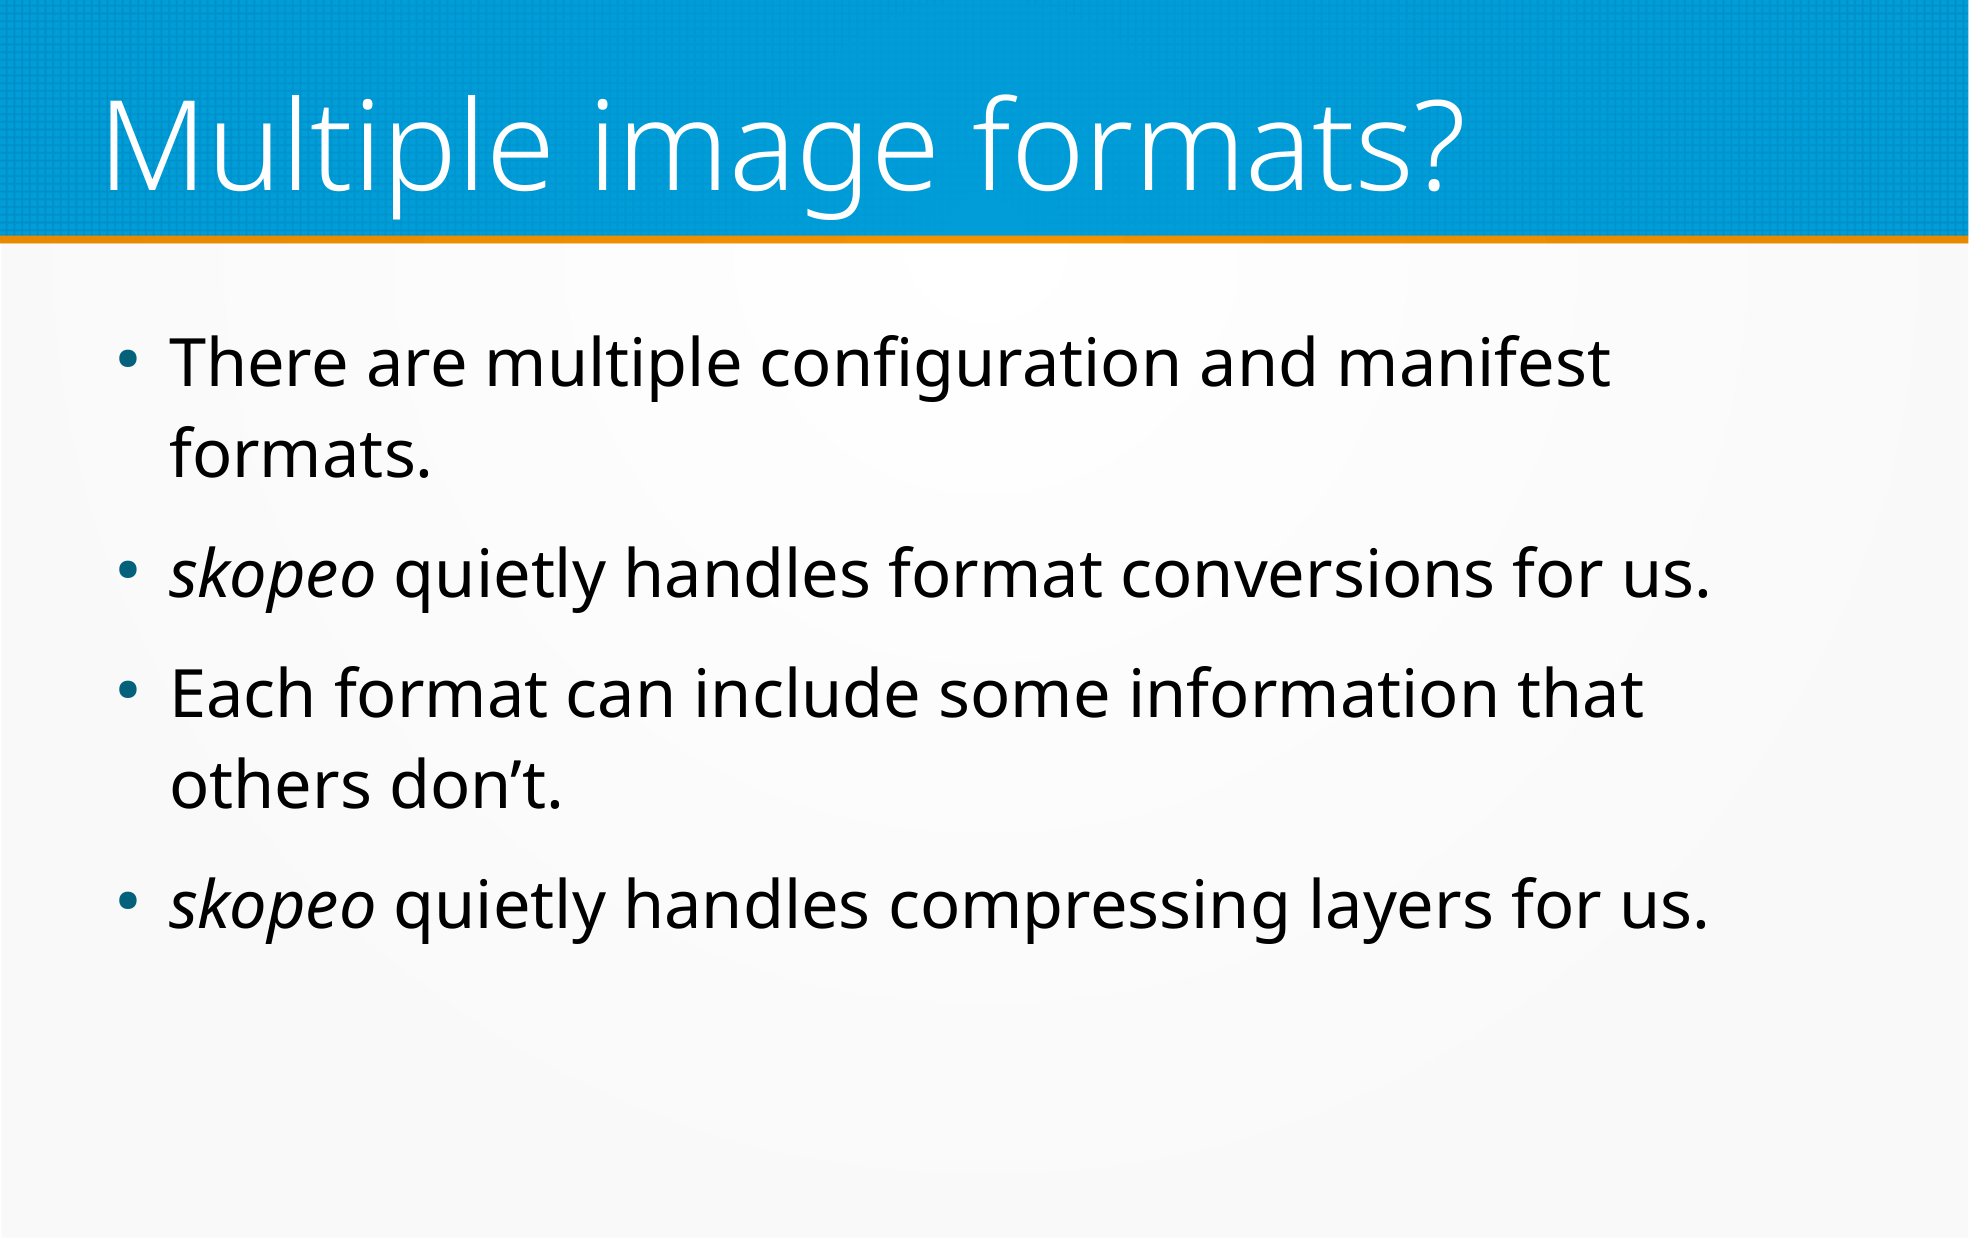

# Multiple image formats?
There are multiple configuration and manifest formats.
skopeo quietly handles format conversions for us.
Each format can include some information that others don’t.
skopeo quietly handles compressing layers for us.